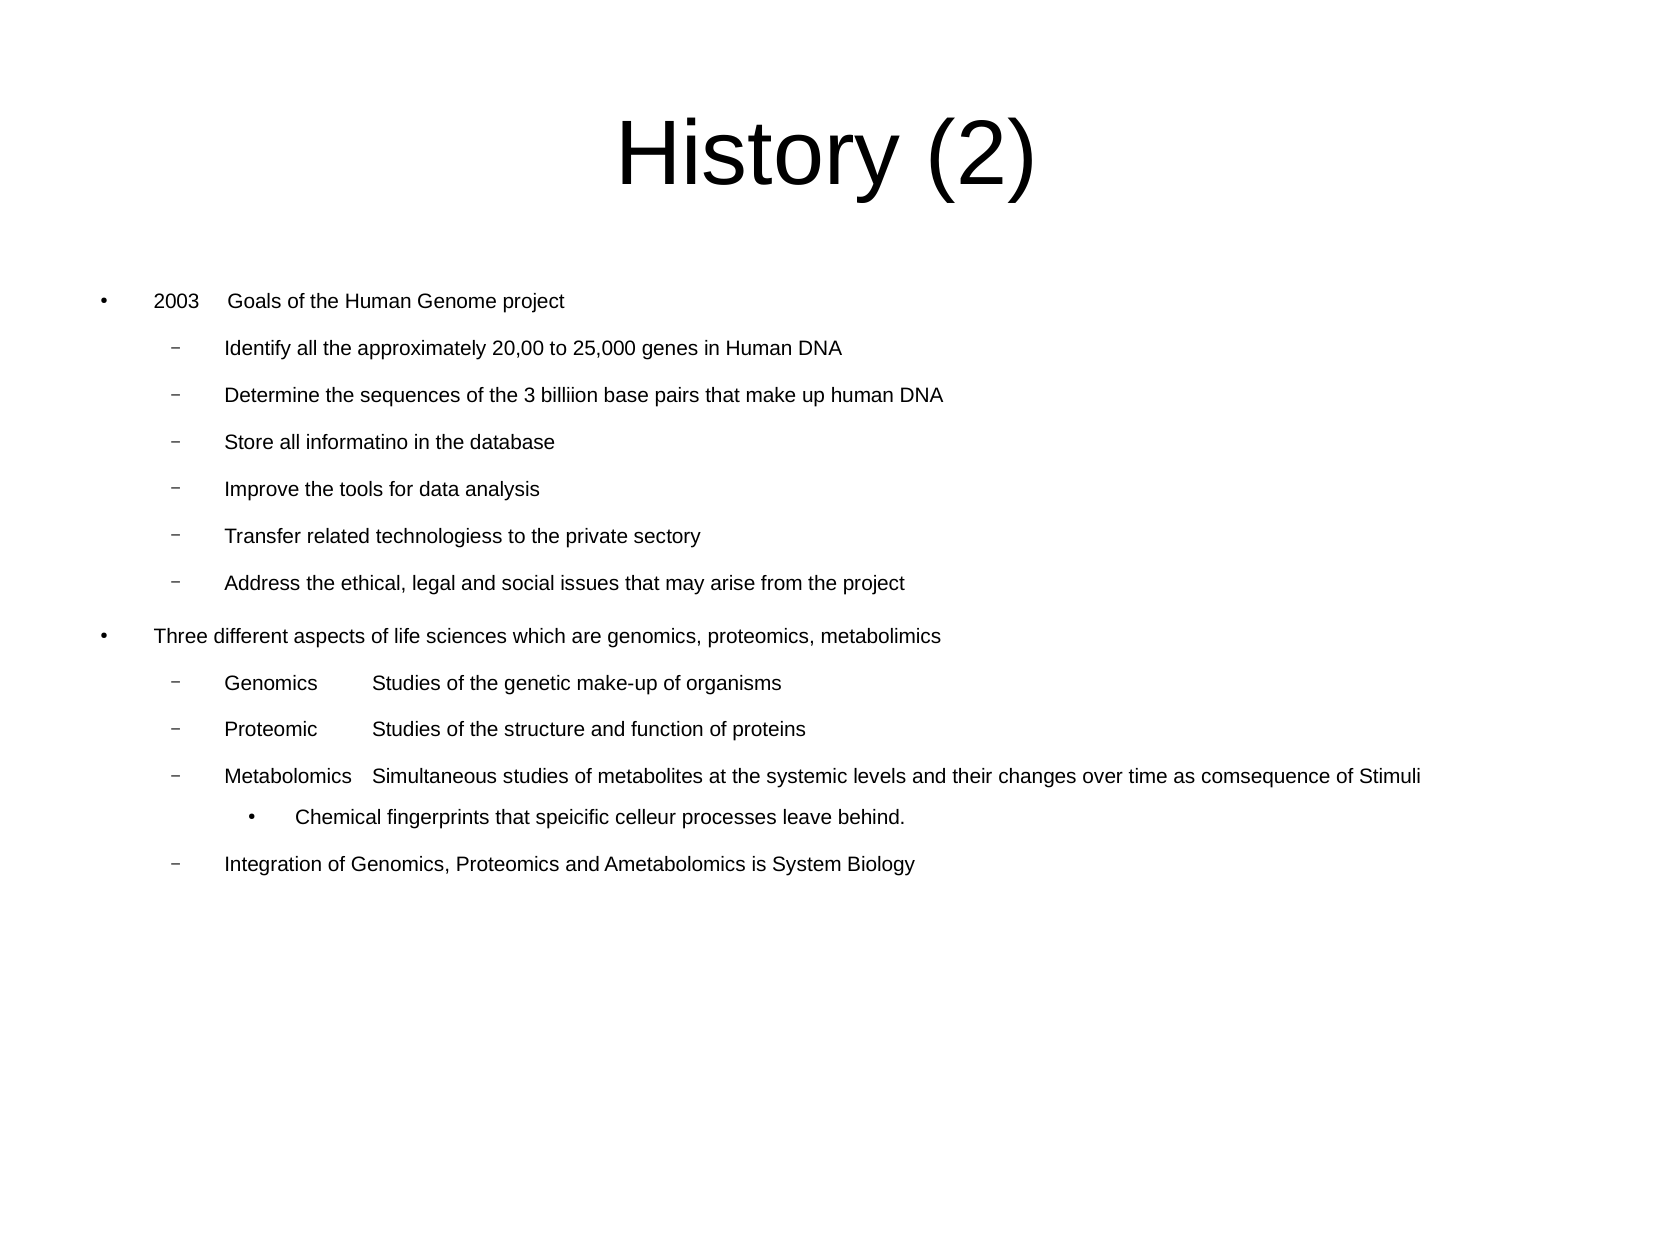

# History (2)
2003	Goals of the Human Genome project
Identify all the approximately 20,00 to 25,000 genes in Human DNA
Determine the sequences of the 3 billiion base pairs that make up human DNA
Store all informatino in the database
Improve the tools for data analysis
Transfer related technologiess to the private sectory
Address the ethical, legal and social issues that may arise from the project
Three different aspects of life sciences which are genomics, proteomics, metabolimics
Genomics 	Studies of the genetic make-up of organisms
Proteomic	Studies of the structure and function of proteins
Metabolomics	Simultaneous studies of metabolites at the systemic levels and their changes over time as comsequence of Stimuli
Chemical fingerprints that speicific celleur processes leave behind.
Integration of Genomics, Proteomics and Ametabolomics is System Biology